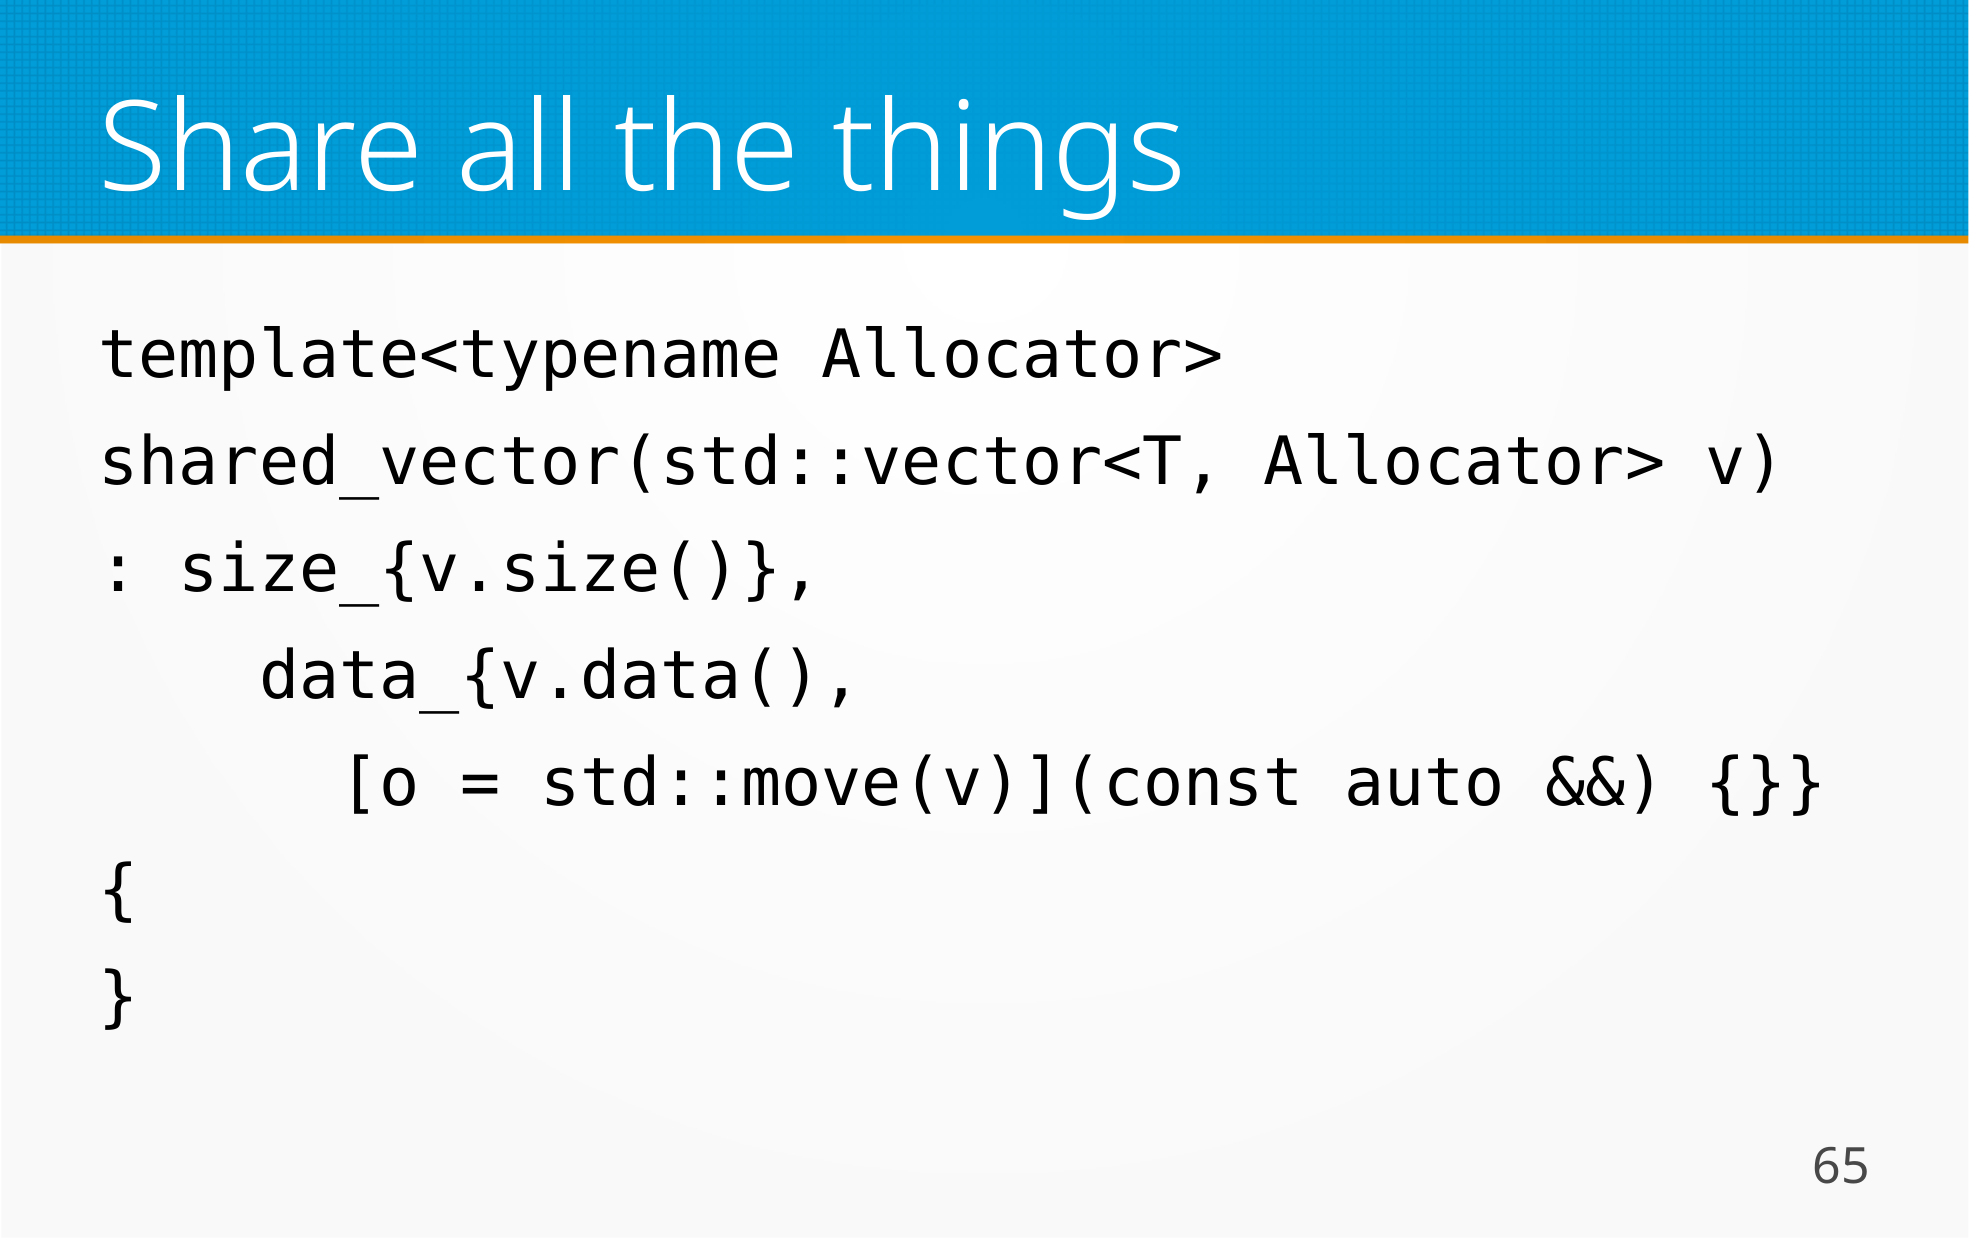

# Share all the things
template<typename Allocator>
shared_vector(std::vector<T, Allocator> v)
: size_{v.size()},
 data_{v.data(),
 [o = std::move(v)](const auto &&) {}}
{
}
65